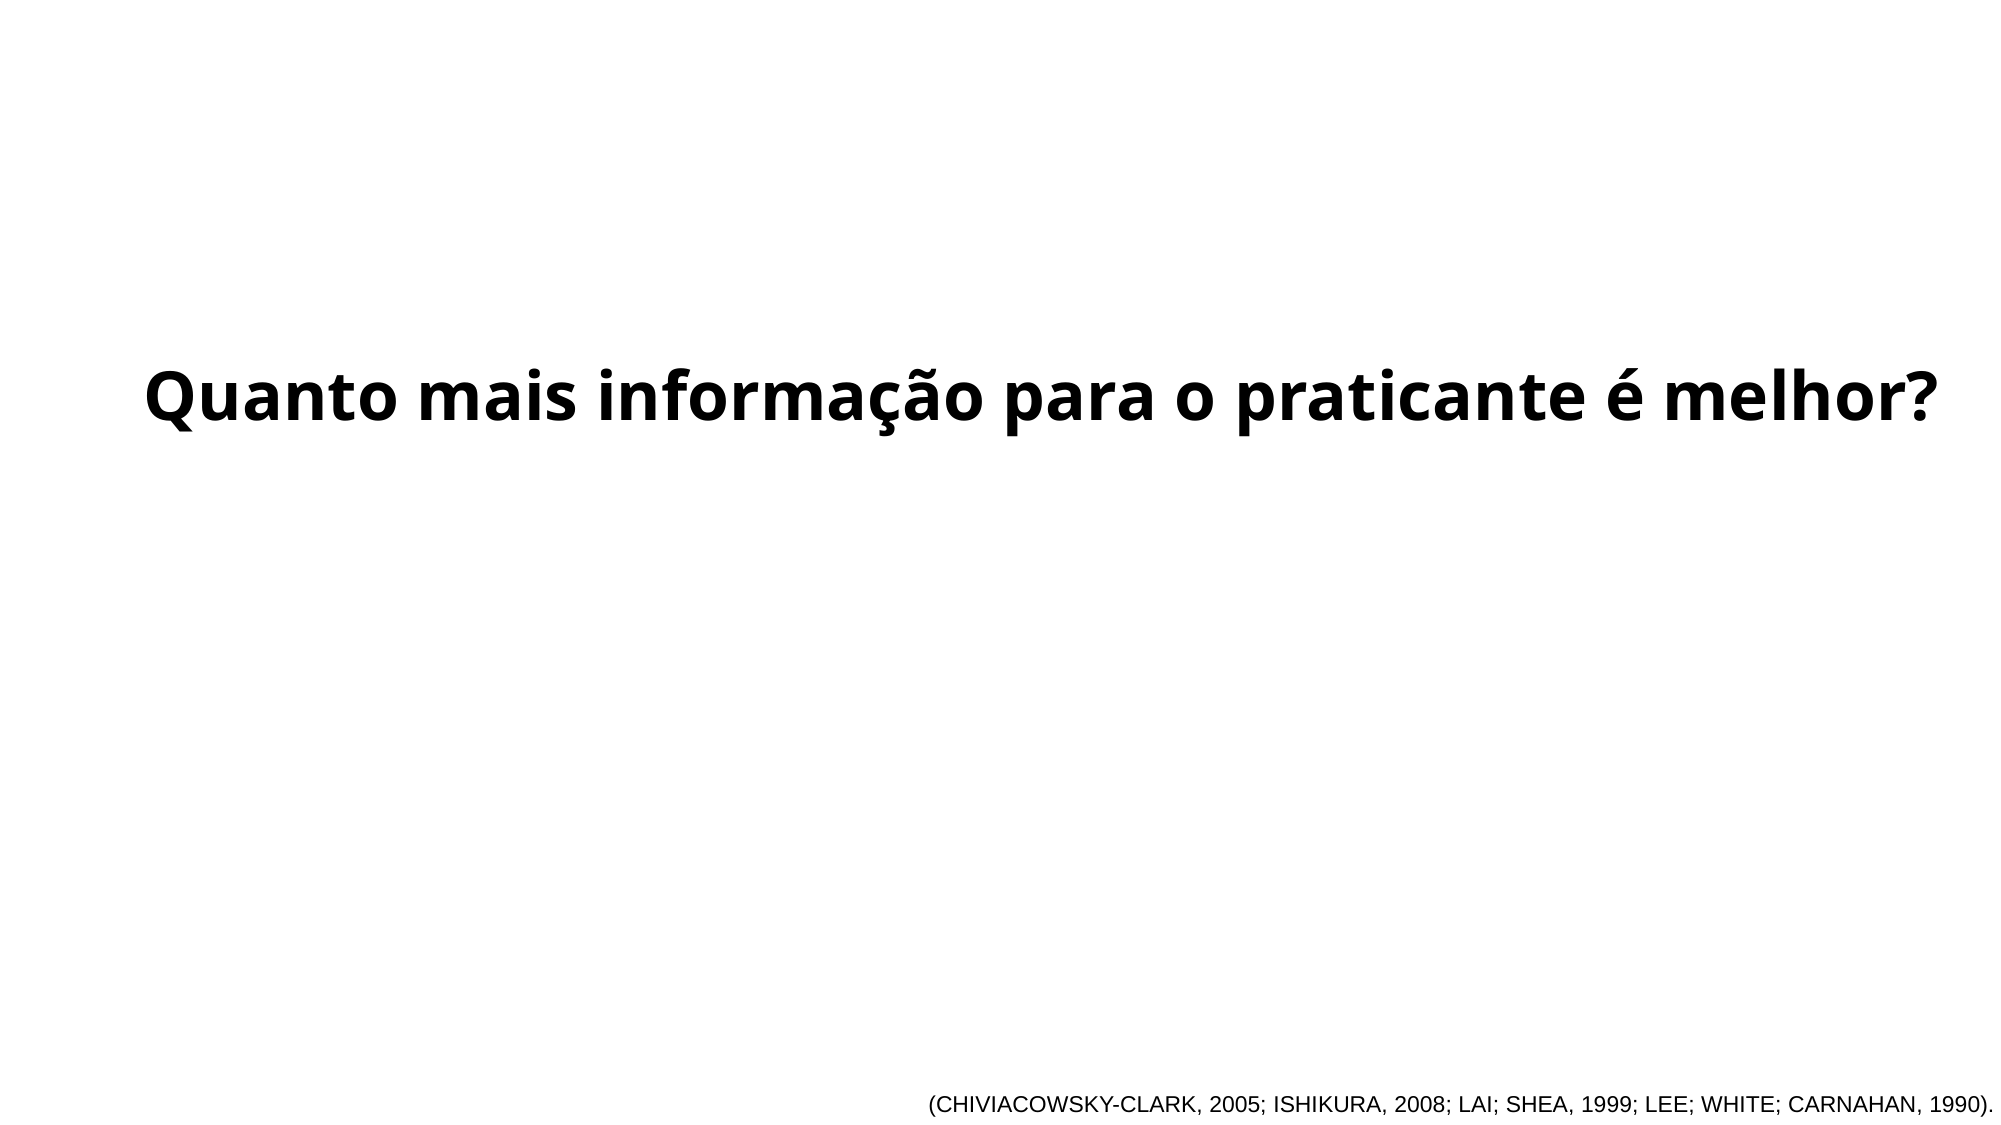

# Quanto mais informação para o praticante é melhor?
(CHIVIACOWSKY-CLARK, 2005; ISHIKURA, 2008; LAI; SHEA, 1999; LEE; WHITE; CARNAHAN, 1990).